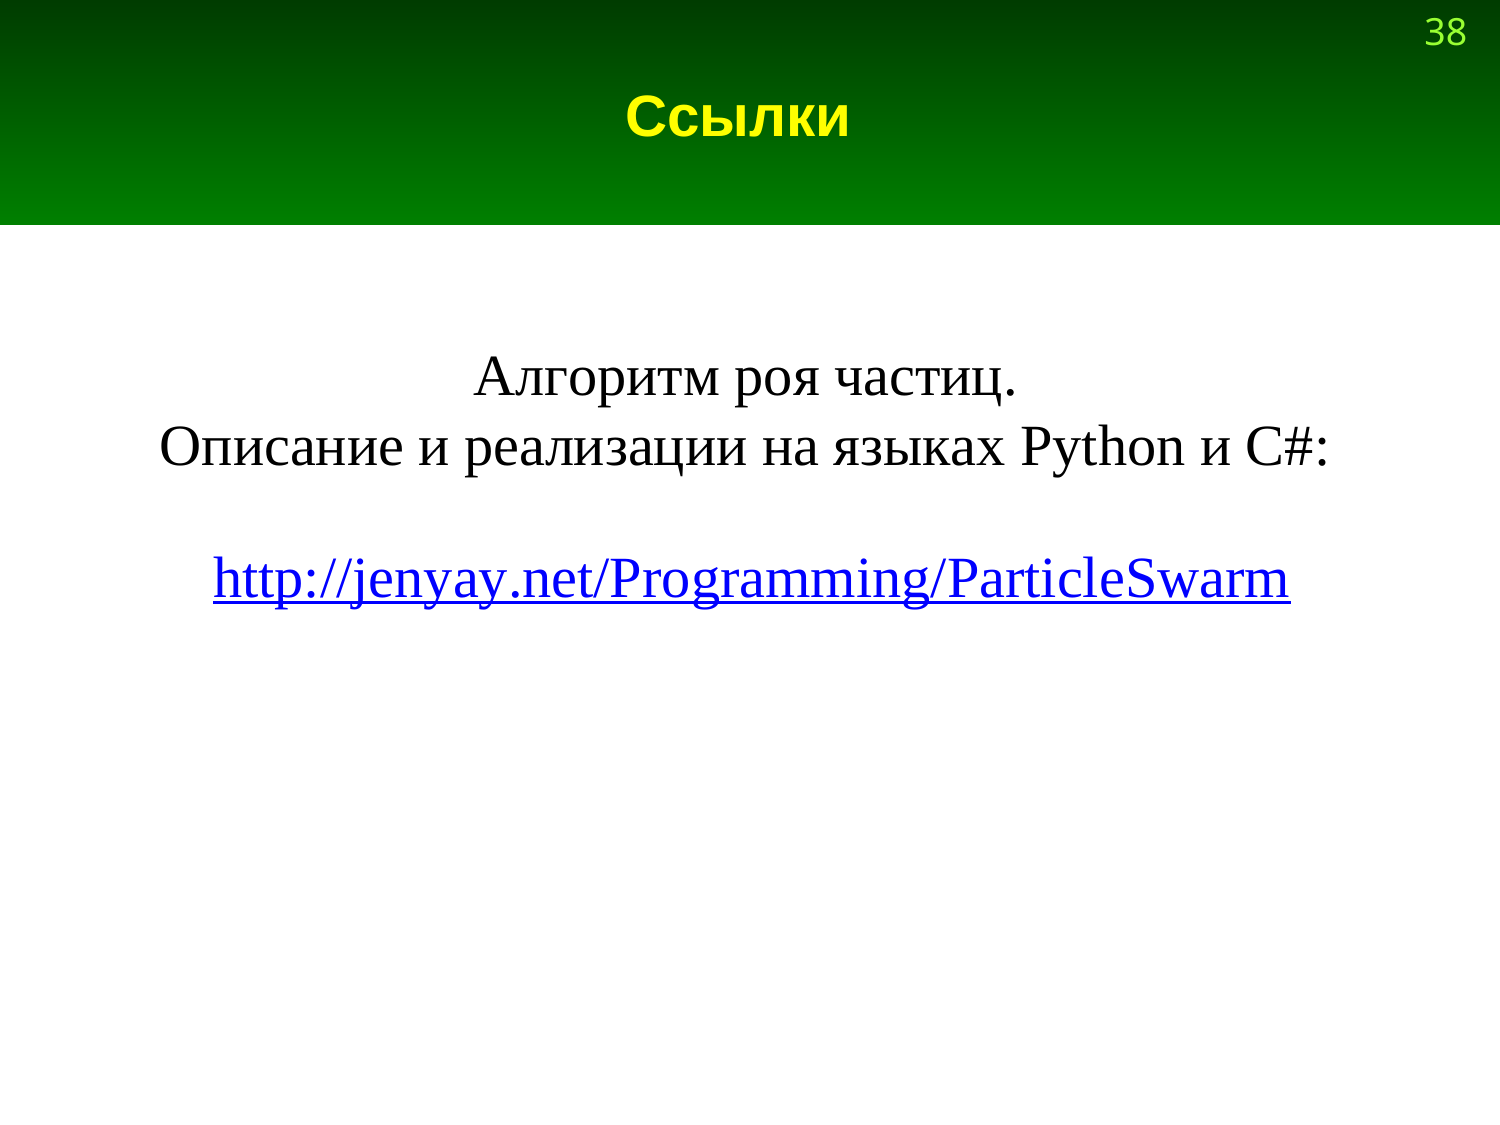

# Ссылки
Алгоритм роя частиц.
Описание и реализации на языках Python и C#:
http://jenyay.net/Programming/ParticleSwarm